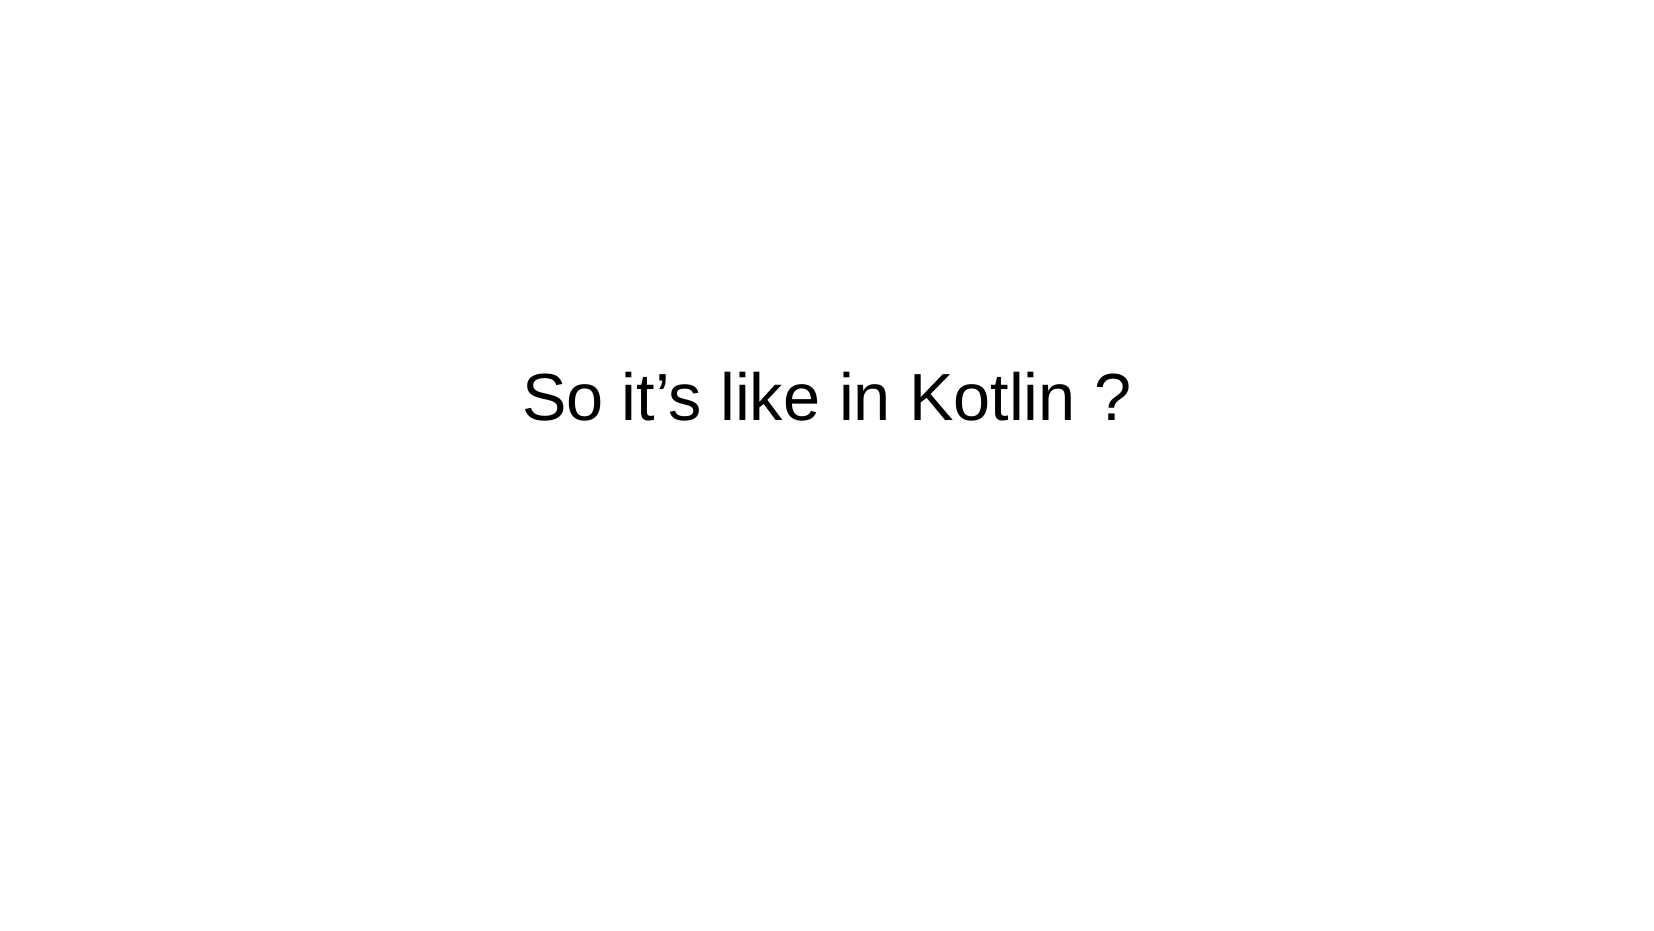

# So it’s like in Kotlin ?